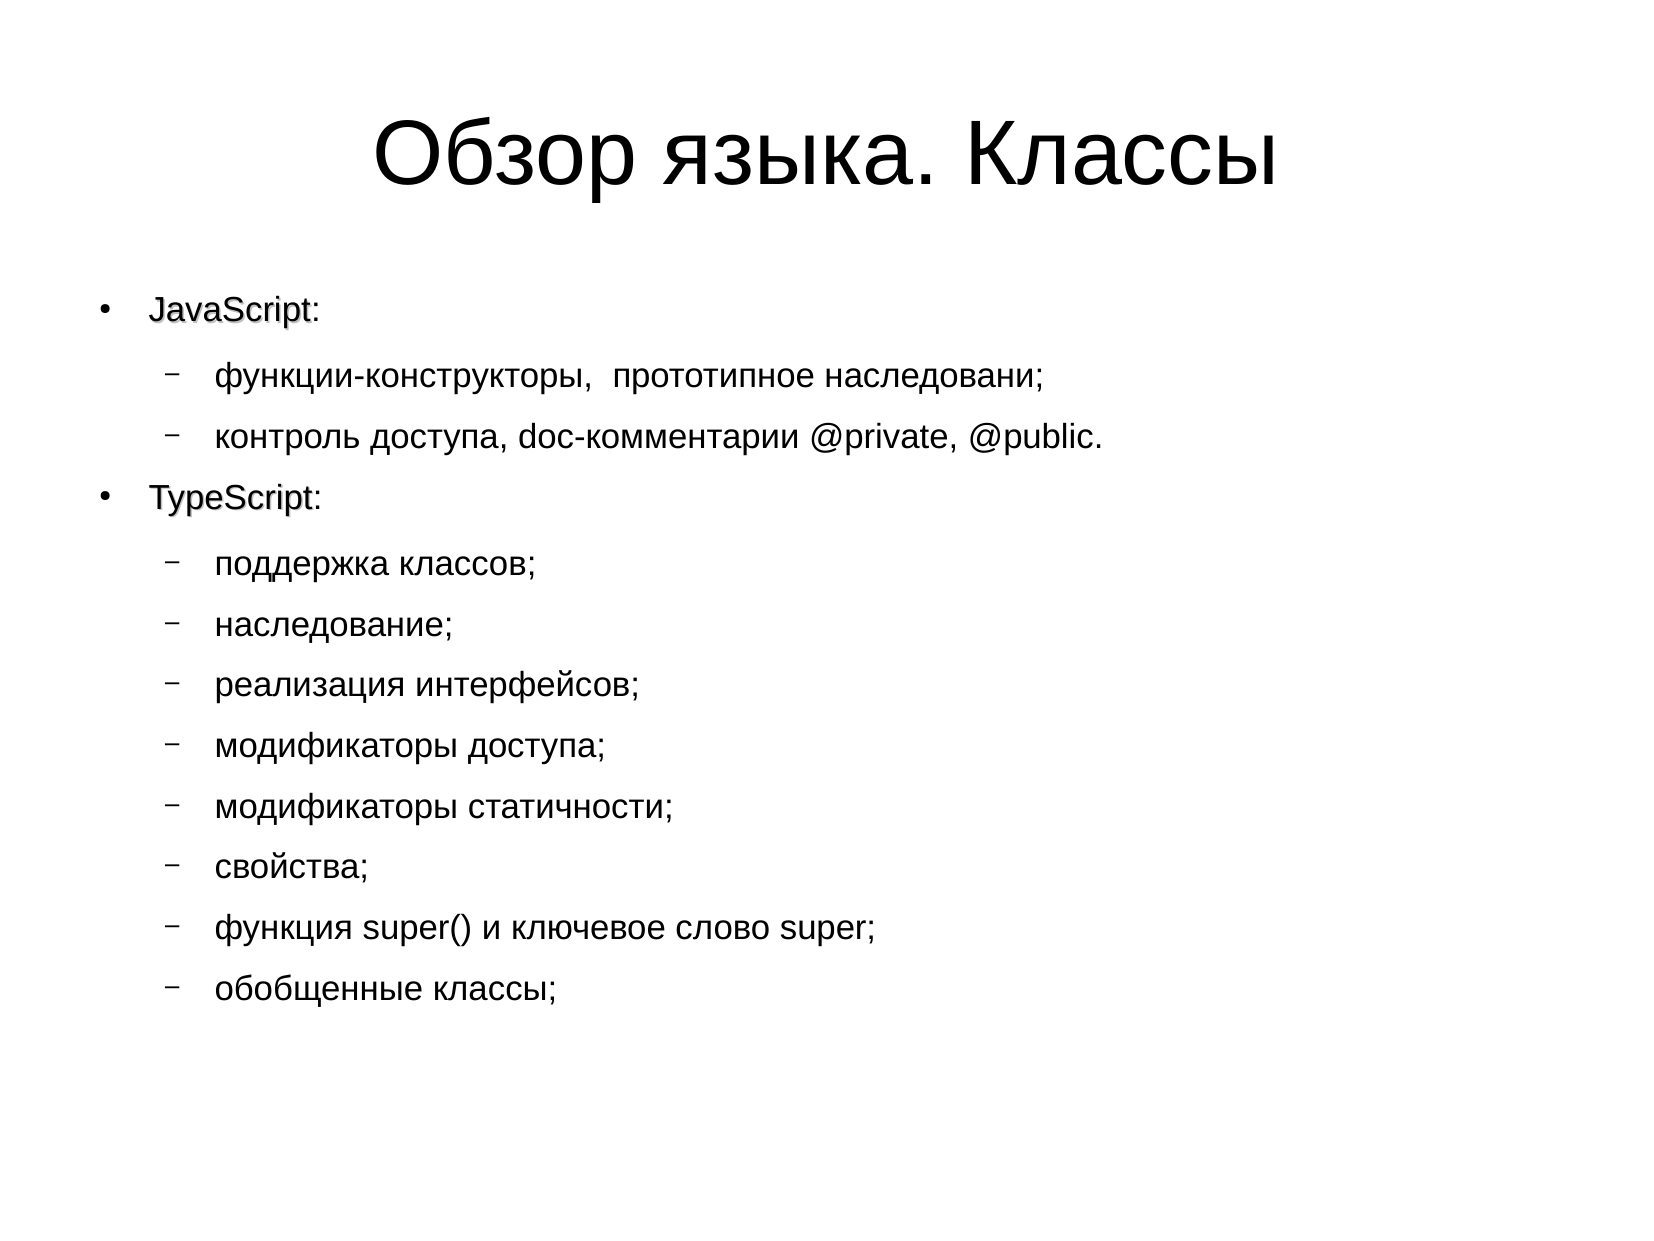

# Обзор языка. Классы
JavaScript:
функции-конструкторы, прототипное наследовани;
контроль доступа, doc-комментарии @private, @public.
TypeScript:
поддержка классов;
наследование;
реализация интерфейсов;
модификаторы доступа;
модификаторы статичности;
свойства;
функция super() и ключевое слово super;
обобщенные классы;